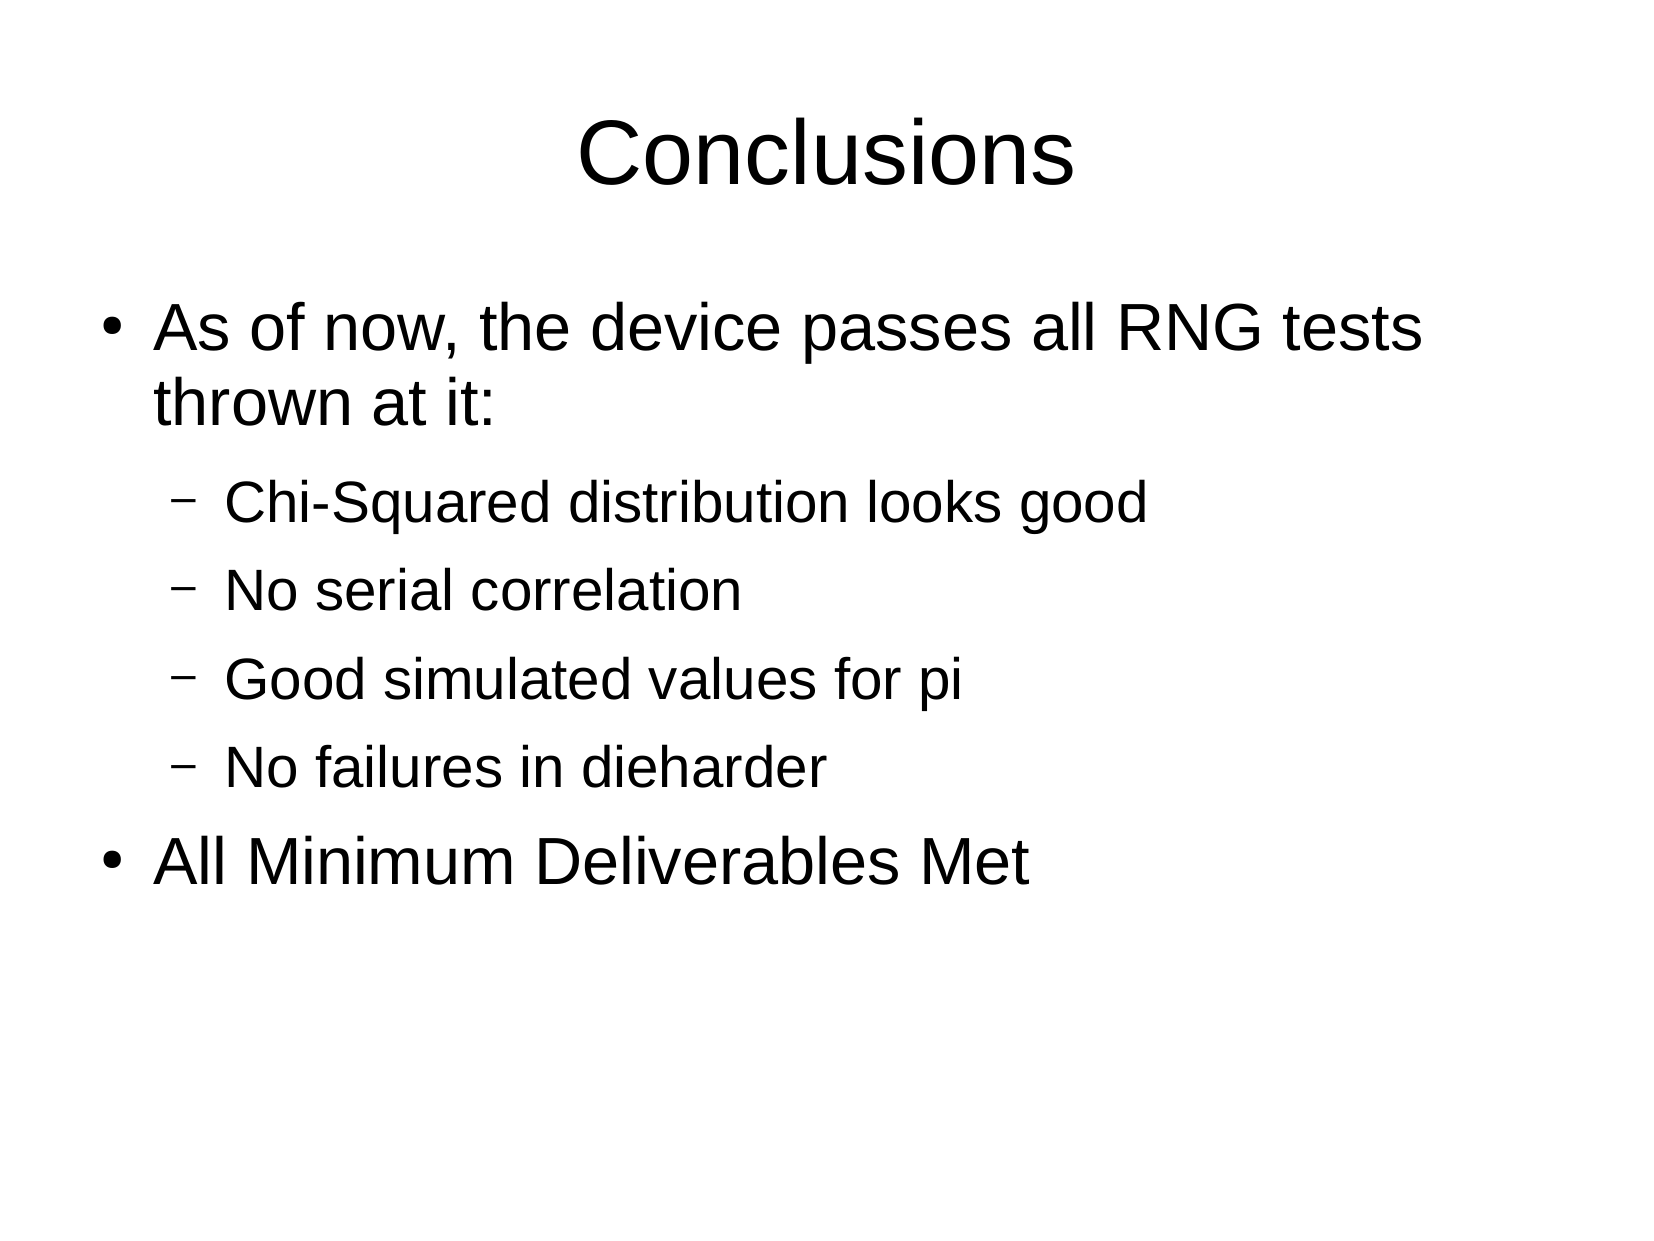

# Conclusions
As of now, the device passes all RNG tests thrown at it:
Chi-Squared distribution looks good
No serial correlation
Good simulated values for pi
No failures in dieharder
All Minimum Deliverables Met